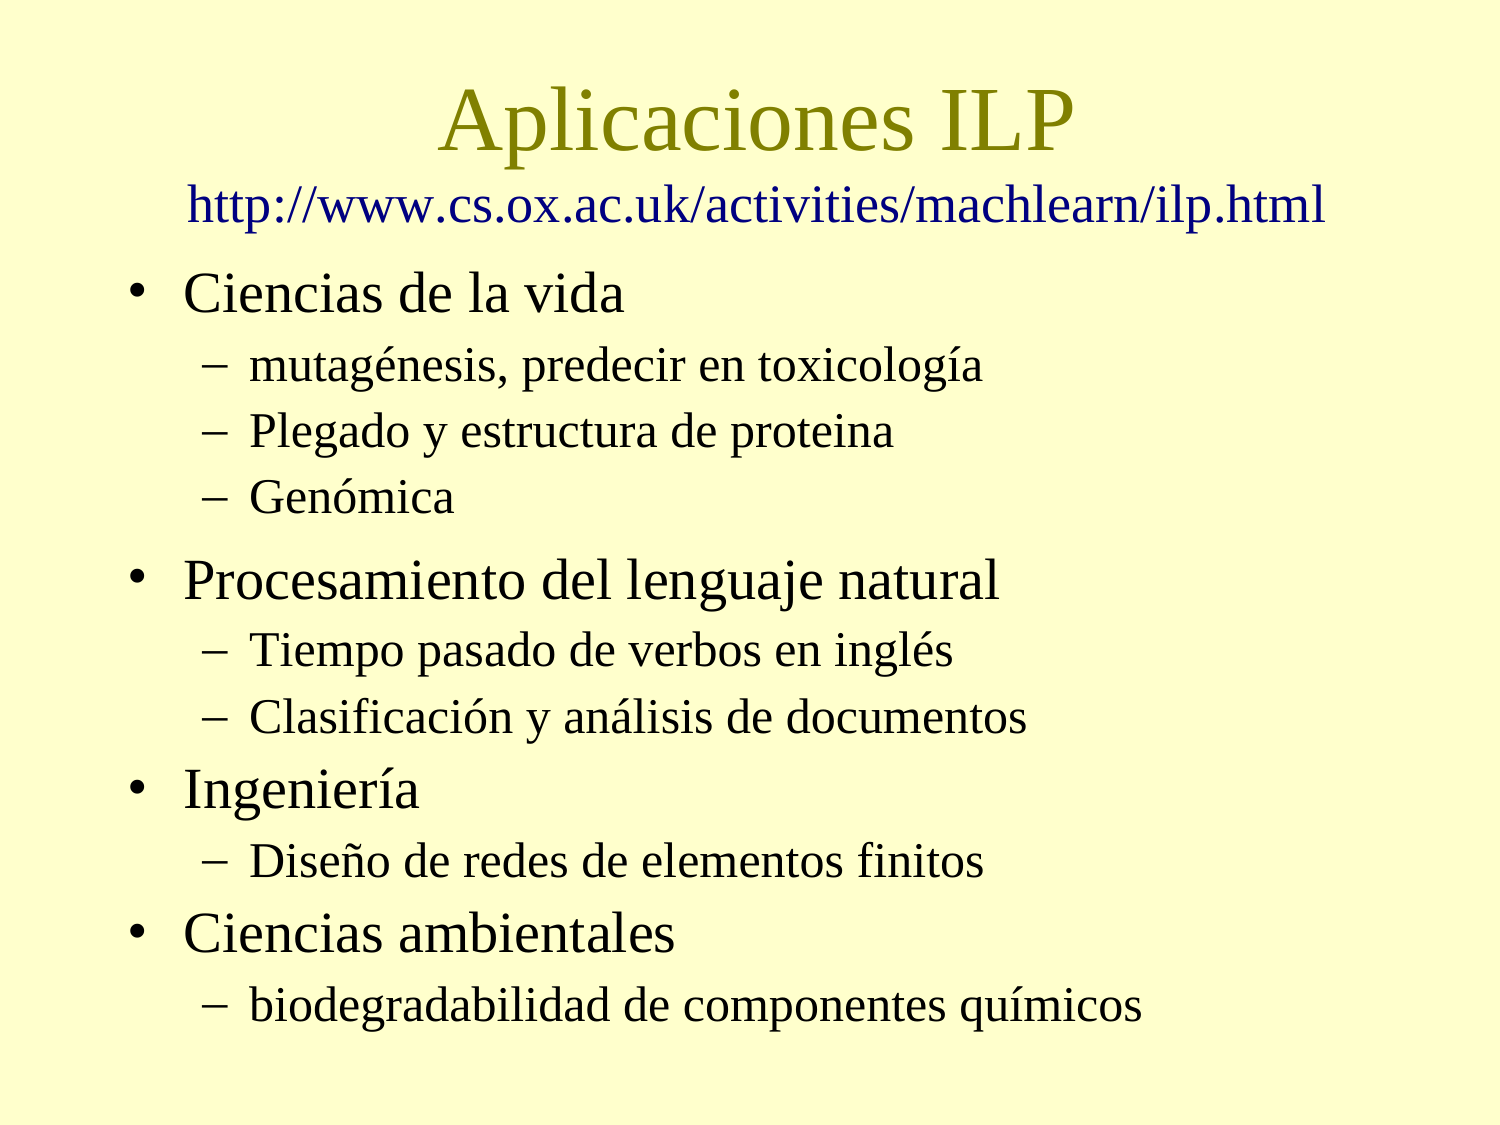

# Aplicaciones ILP http://www.cs.ox.ac.uk/activities/machlearn/ilp.html
Ciencias de la vida
mutagénesis, predecir en toxicología
Plegado y estructura de proteina
Genómica
Procesamiento del lenguaje natural
Tiempo pasado de verbos en inglés
Clasificación y análisis de documentos
Ingeniería
Diseño de redes de elementos finitos
Ciencias ambientales
biodegradabilidad de componentes químicos